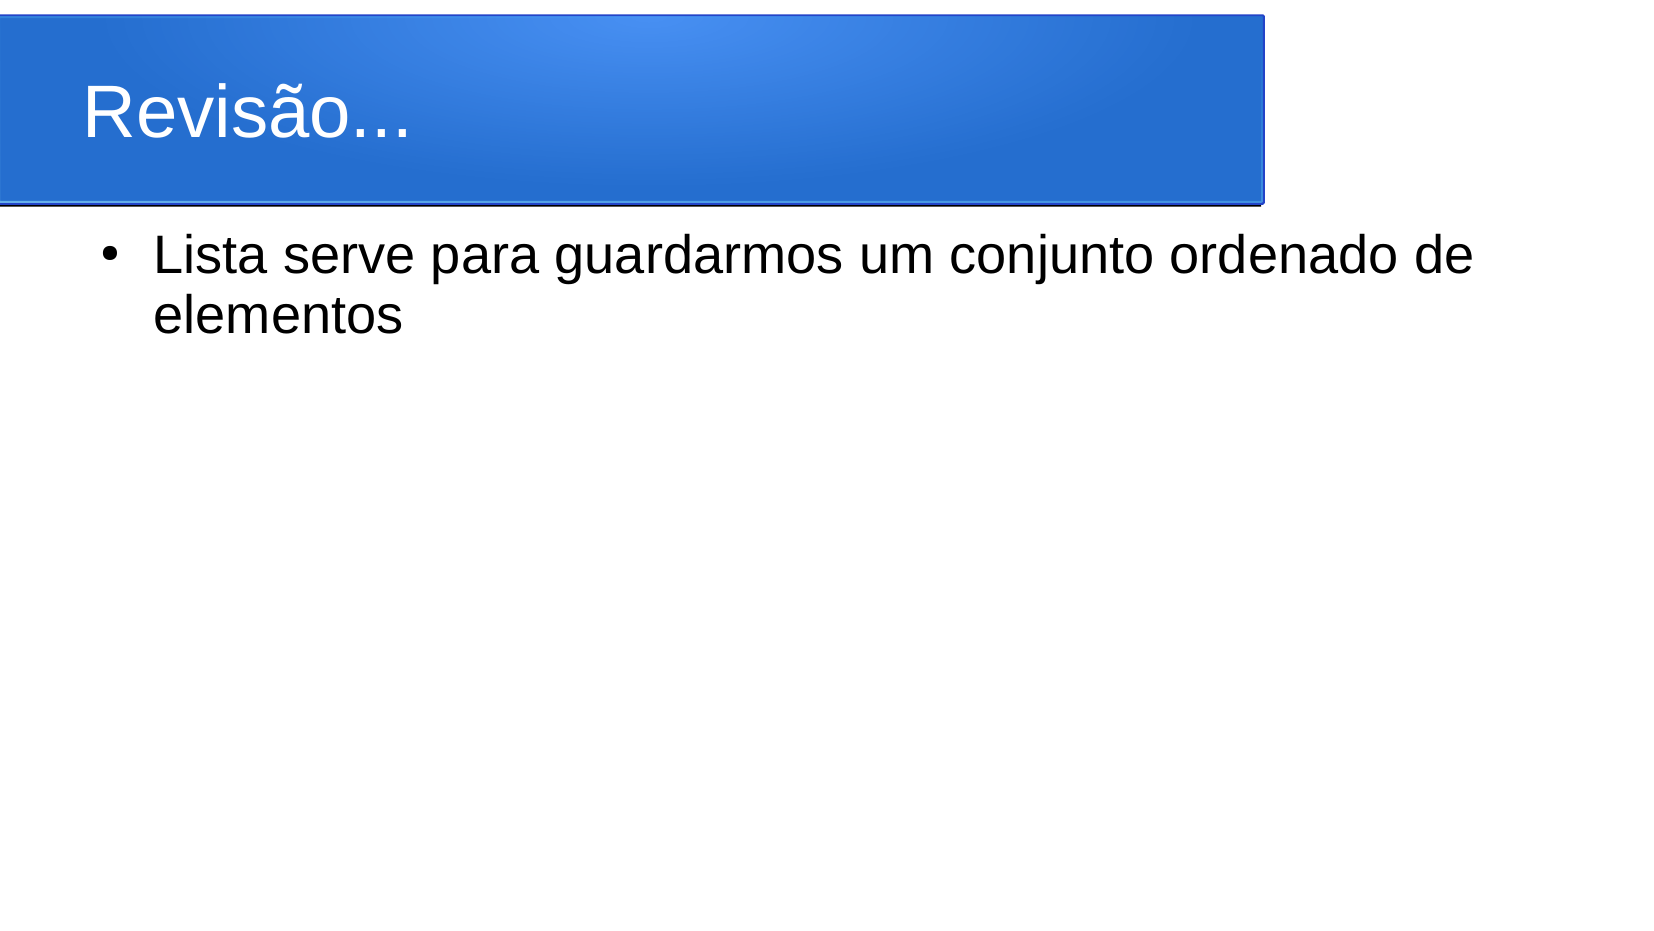

# Revisão...
Lista serve para guardarmos um conjunto ordenado de elementos